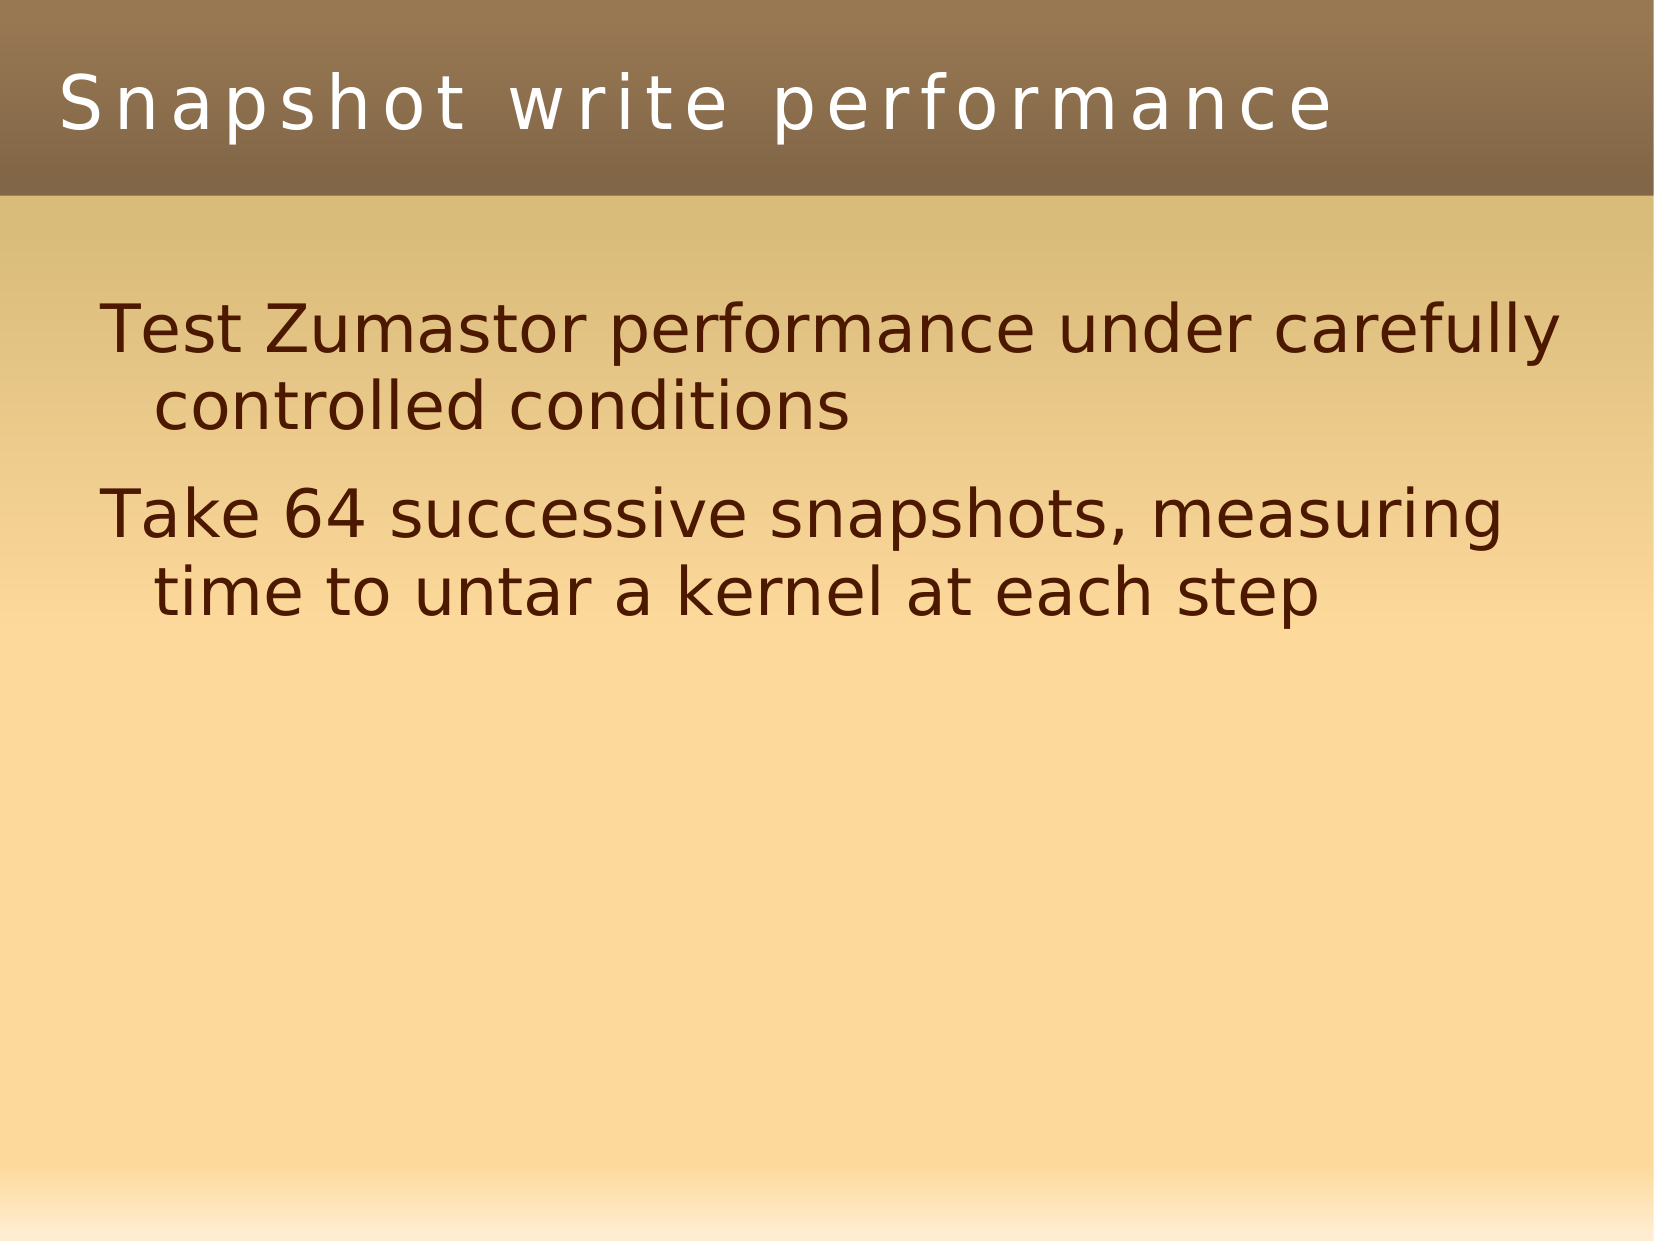

# Snapshot write performance
Test Zumastor performance under carefully controlled conditions
Take 64 successive snapshots, measuring time to untar a kernel at each step